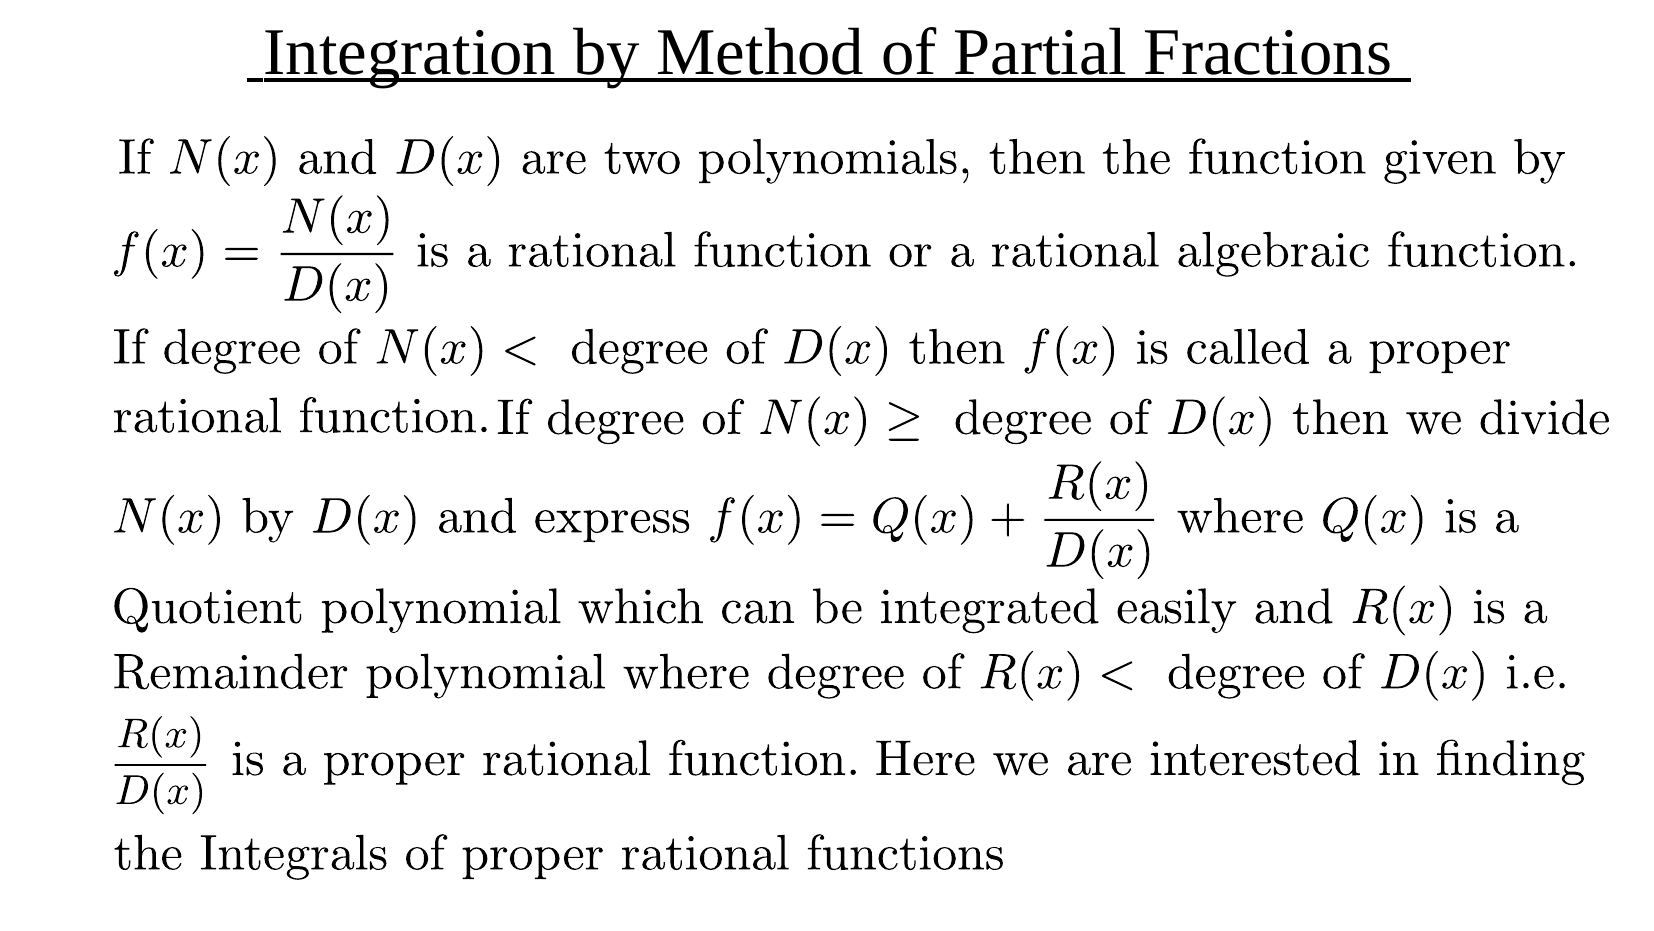

# Integration by Method of Partial Fractions